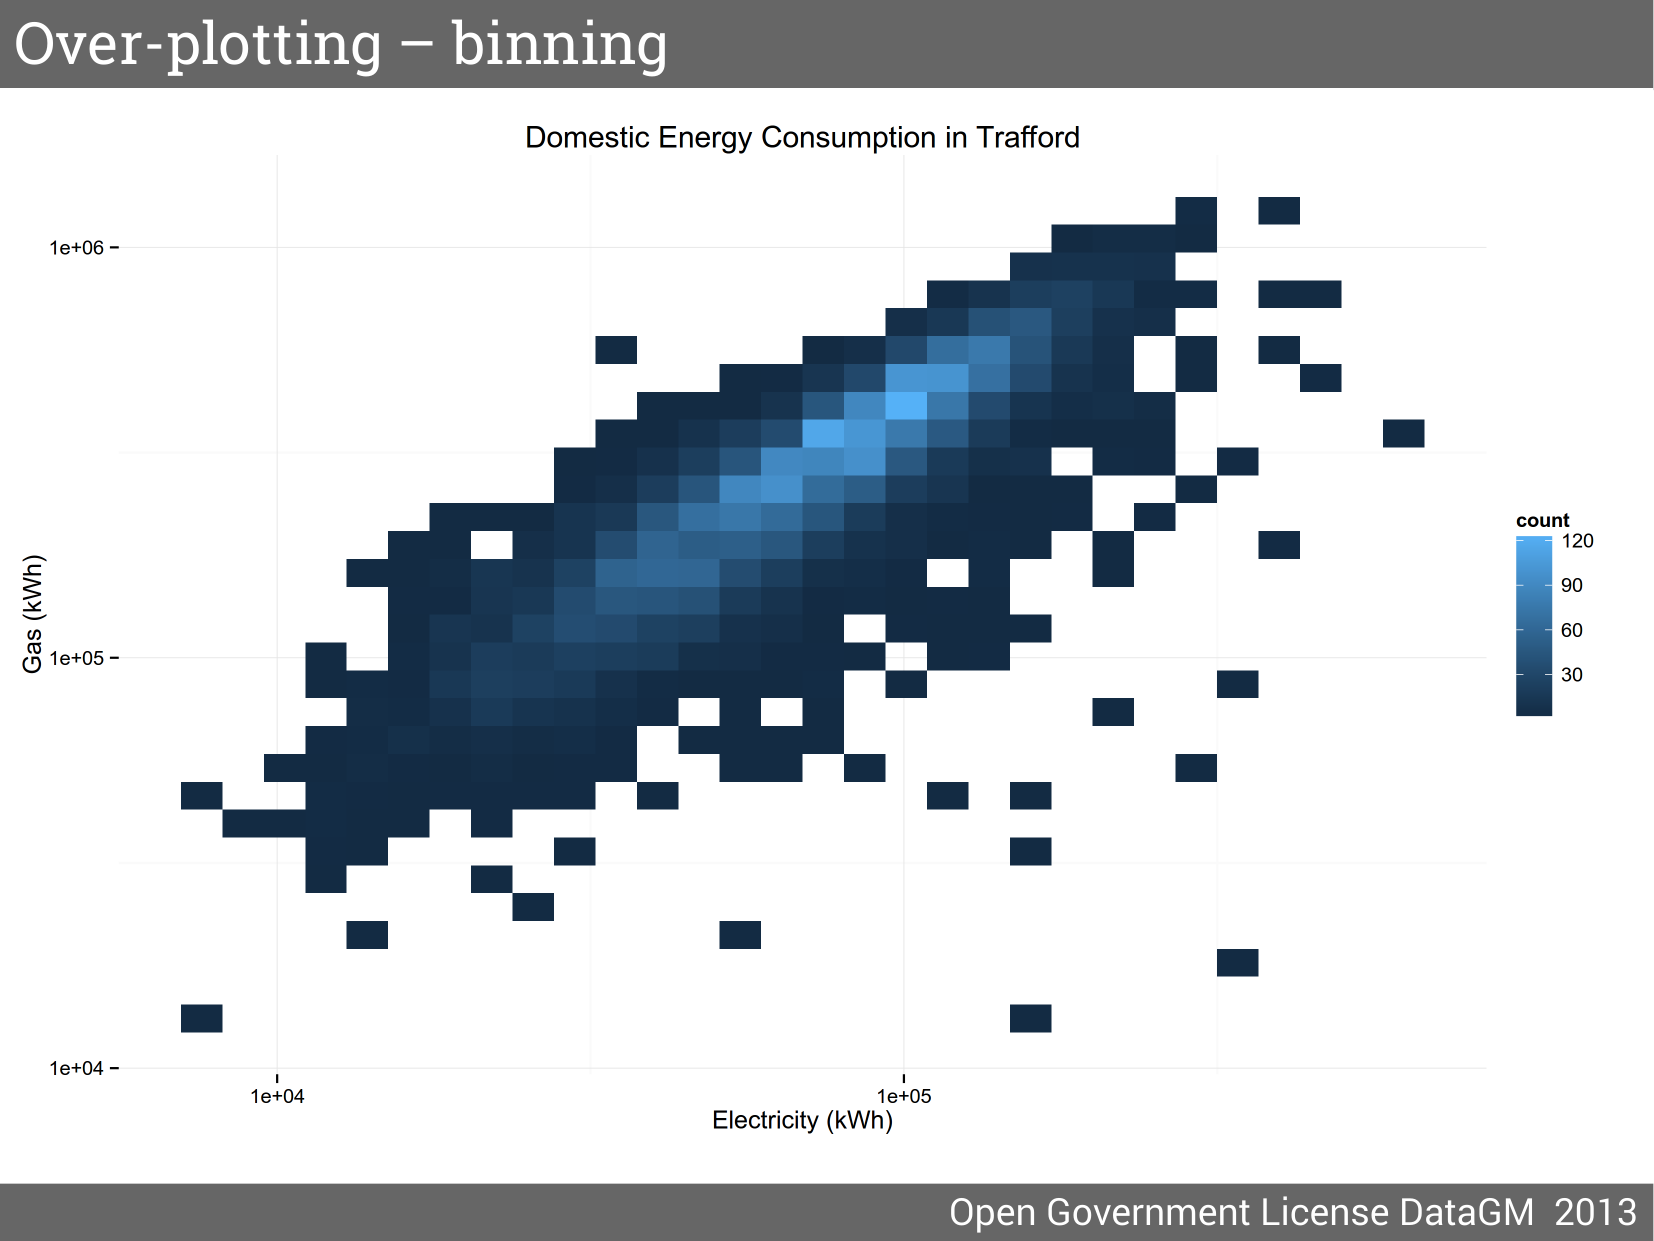

Over-plotting – binning
Open Government License DataGM 2013